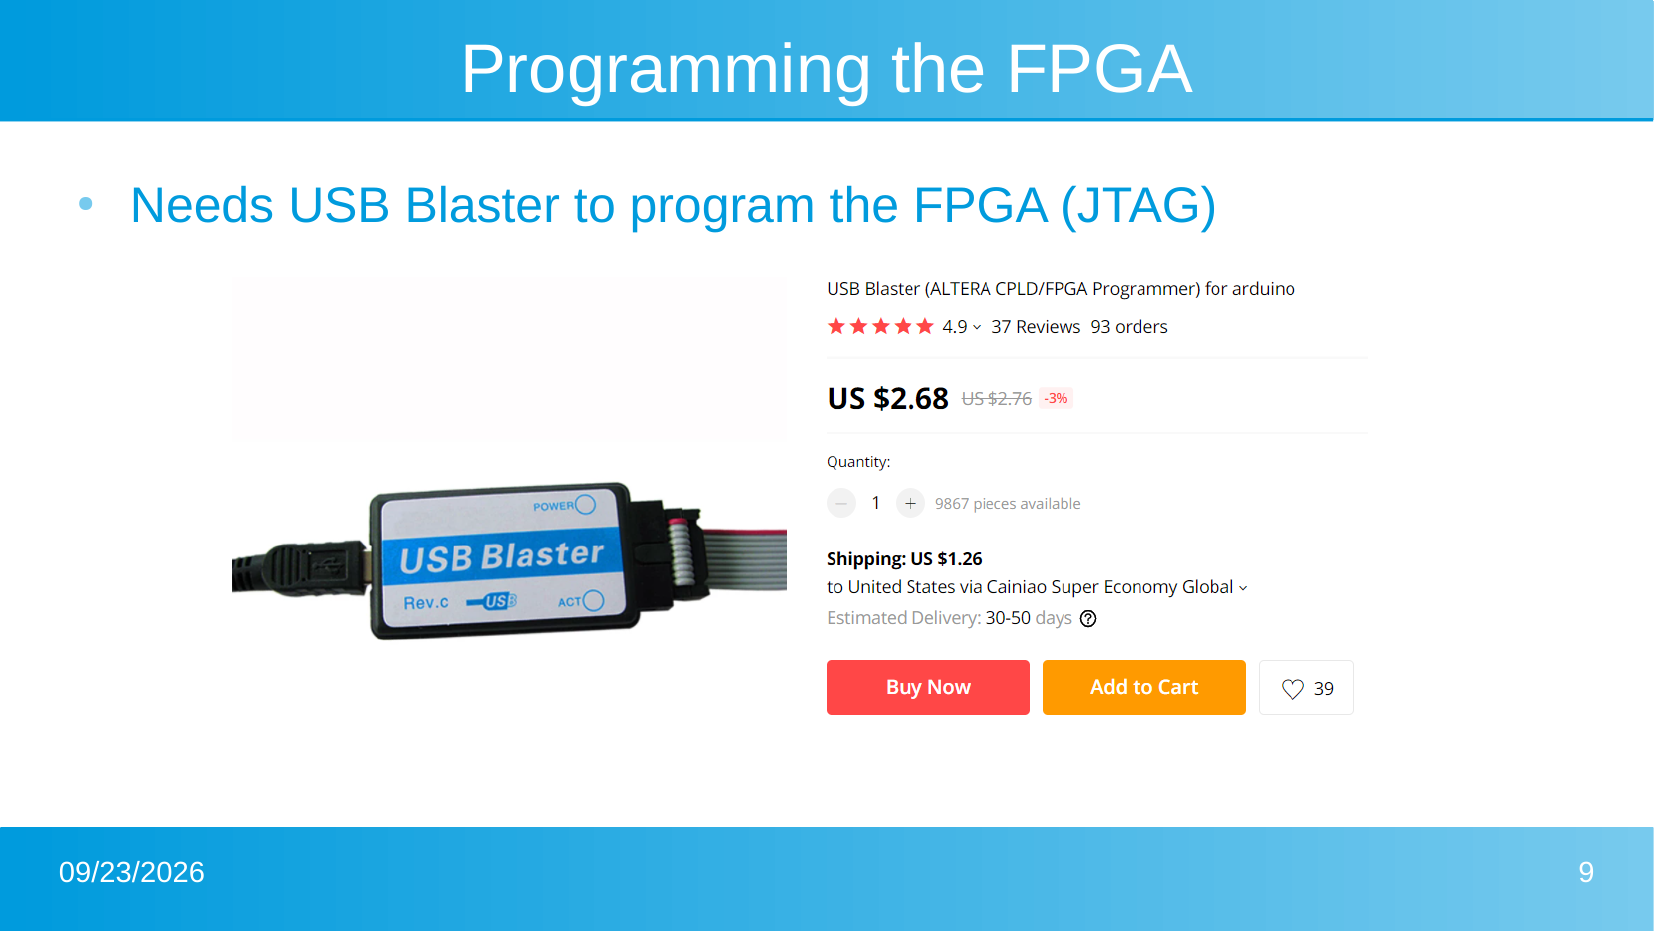

# Programming the FPGA
Needs USB Blaster to program the FPGA (JTAG)
9